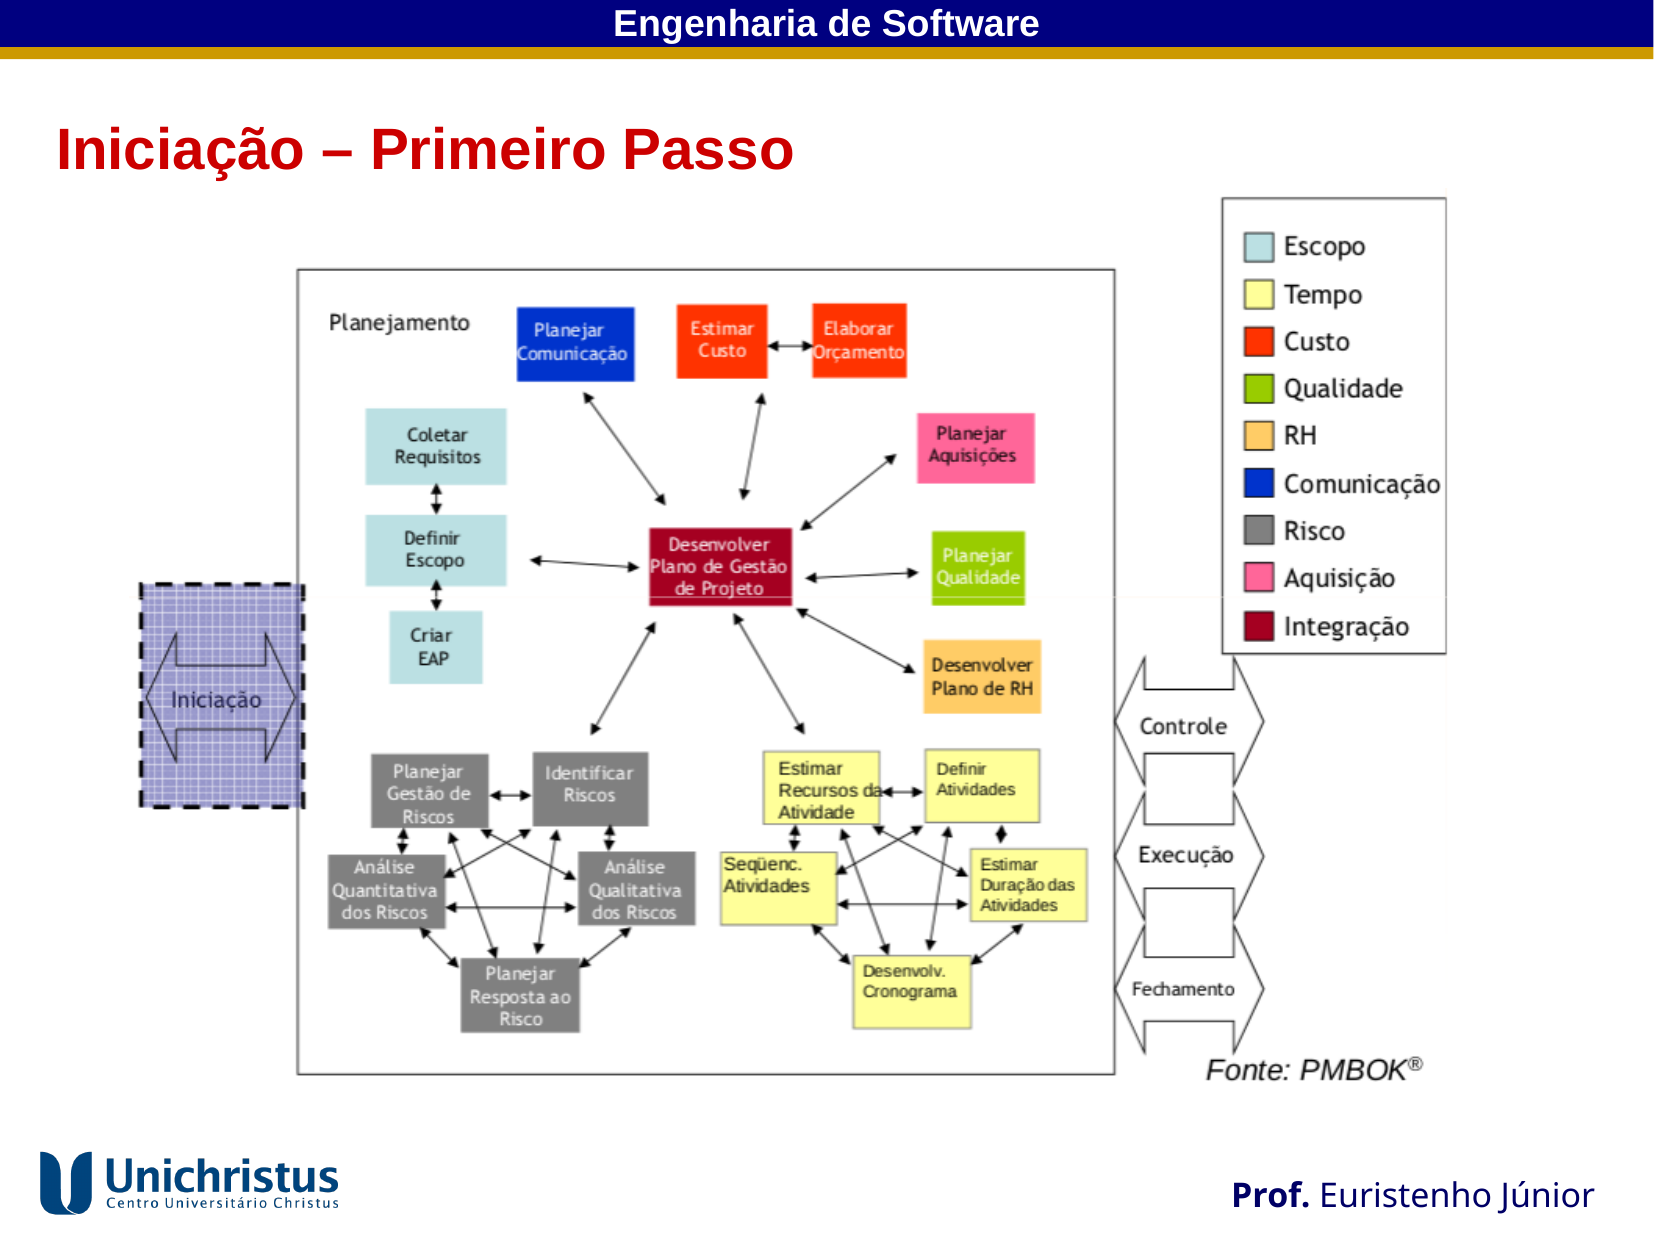

Engenharia de Software
Iniciação – Primeiro Passo
Prof. Euristenho Júnior